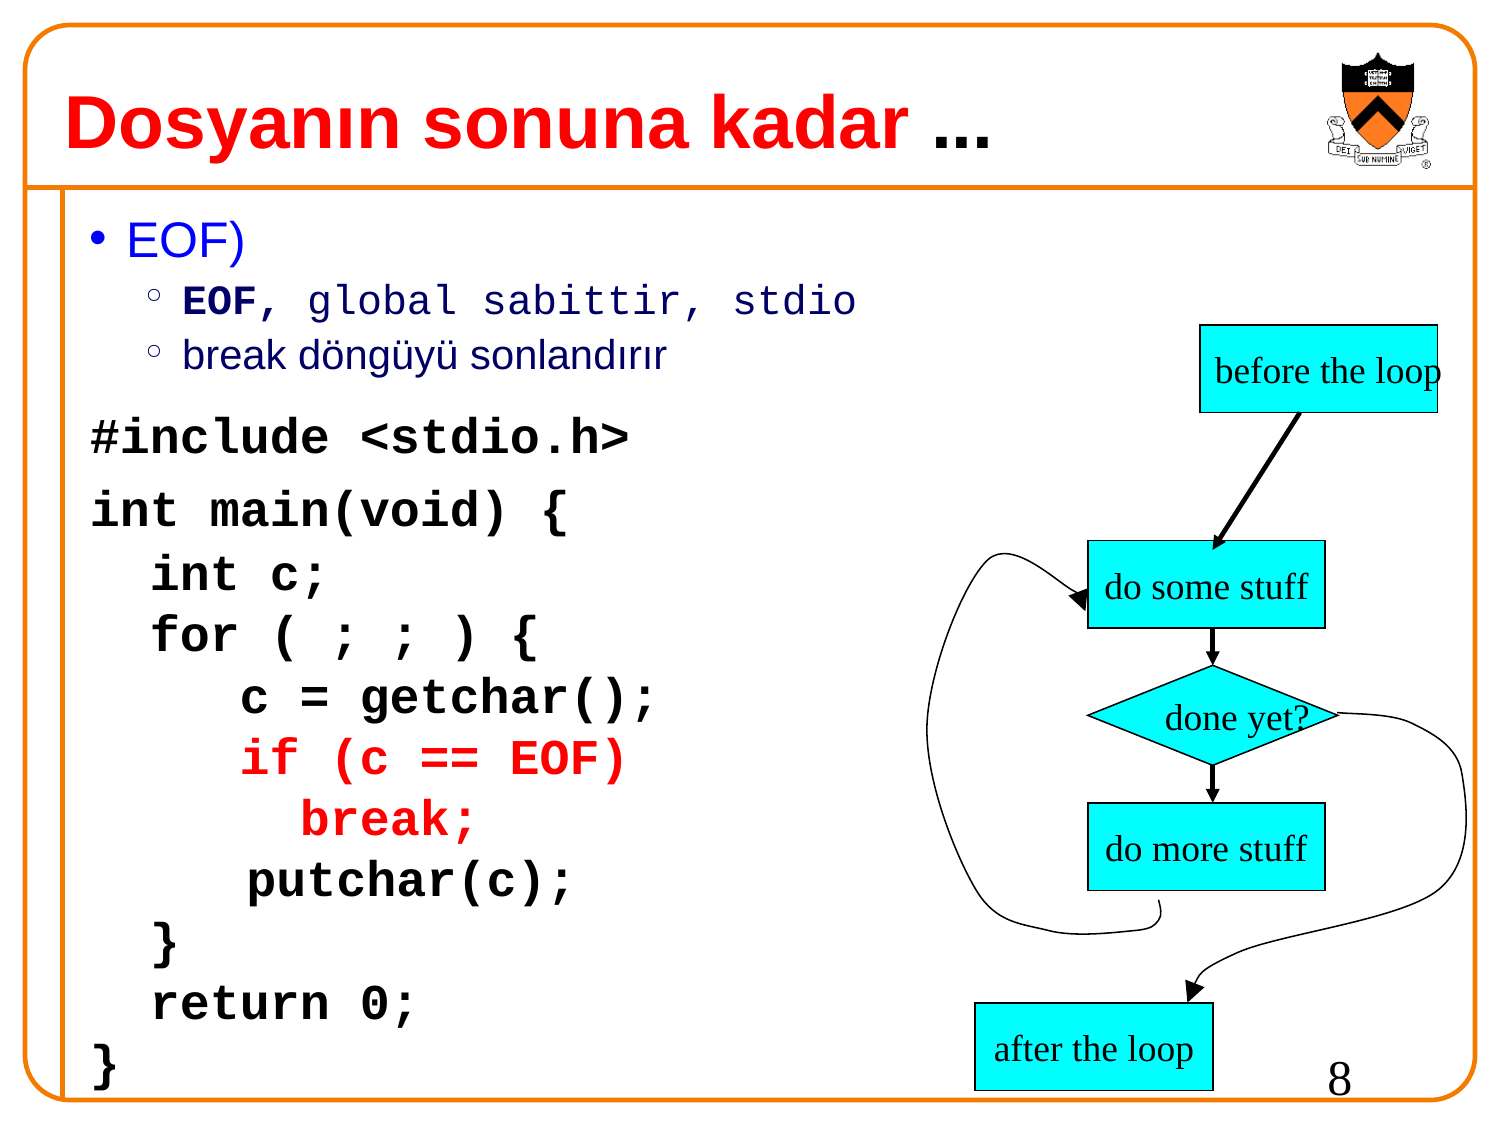

# Dosyanın sonuna kadar ...
EOF)
EOF, global sabittir, stdio
break döngüyü sonlandırır
before the loop
do some stuff
done yet?
do more stuff
after the loop
#include <stdio.h>
int main(void) {
 int c;
 for ( ; ; ) {
 	c = getchar();
		if (c == EOF)
 break;
	 putchar(c);
 }
 return 0;
}
8